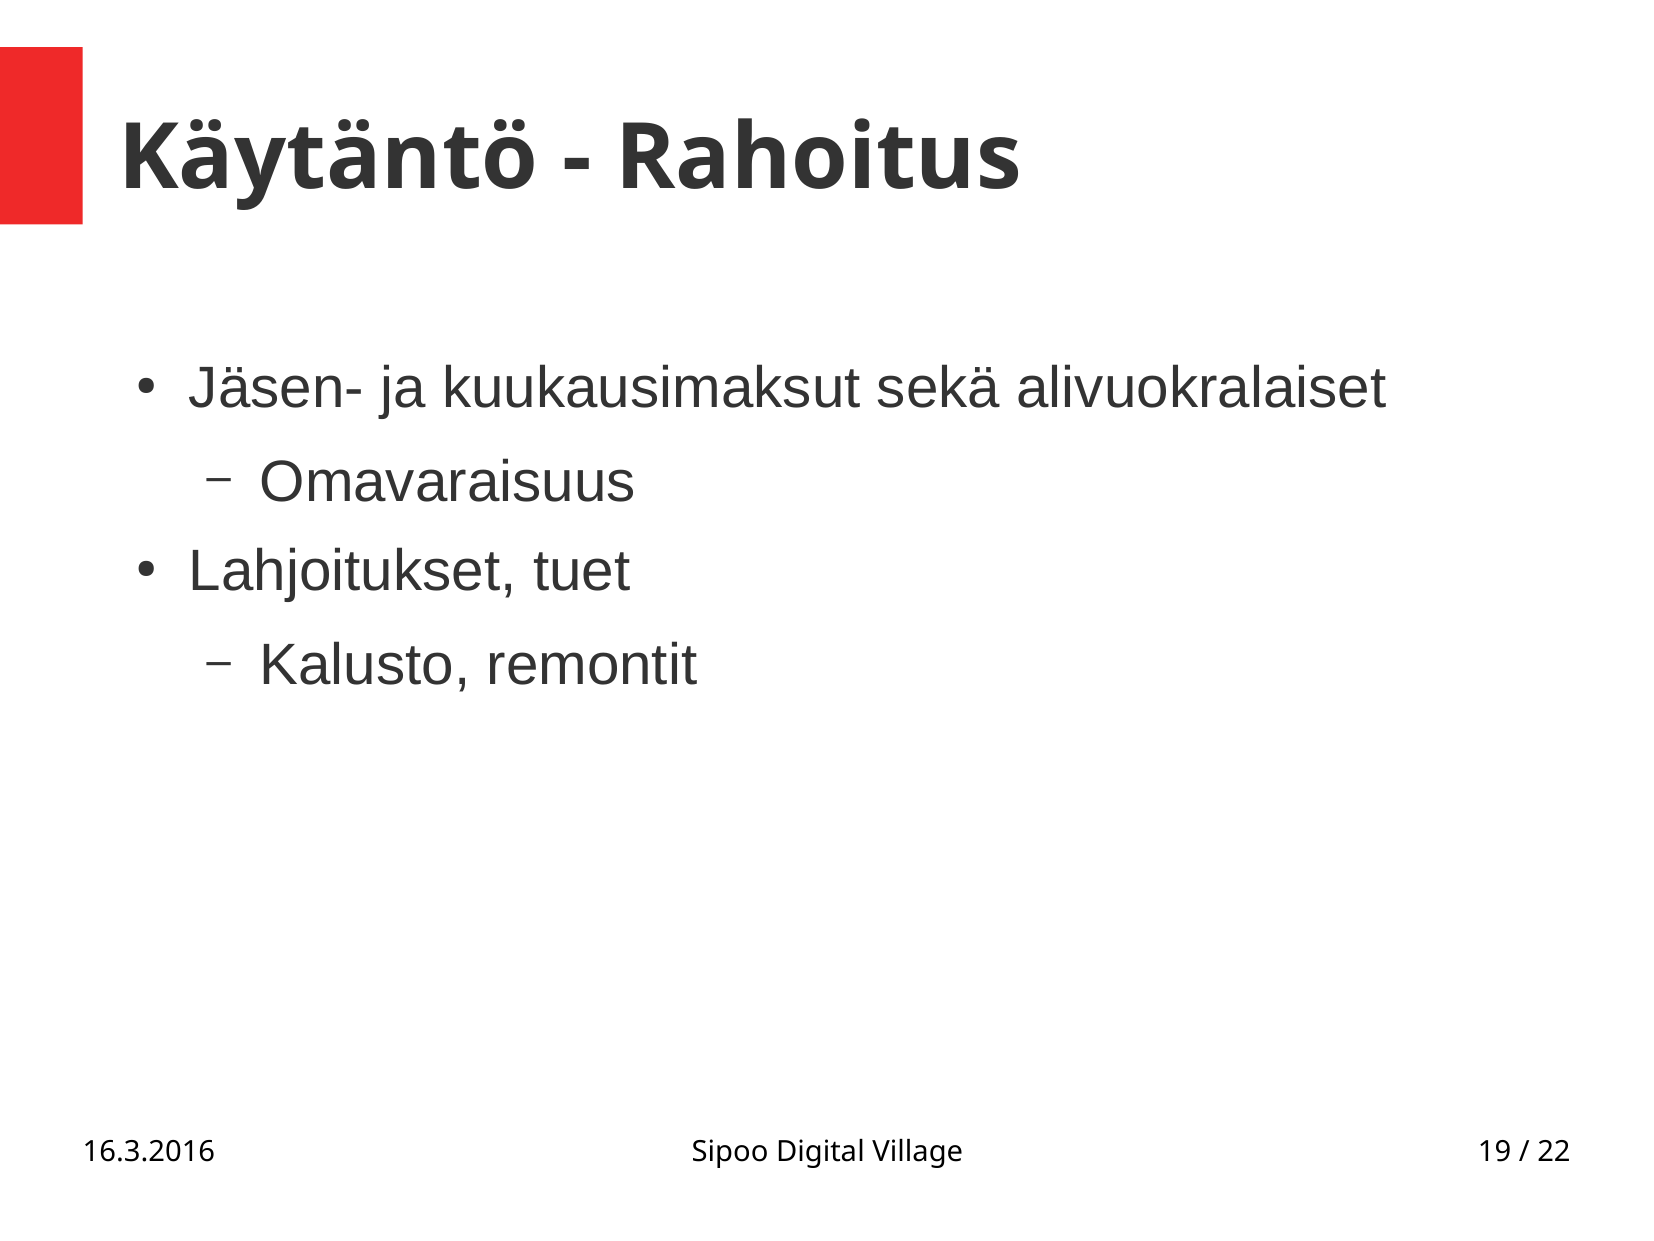

# Käytäntö - Rahoitus
Jäsen- ja kuukausimaksut sekä alivuokralaiset
Omavaraisuus
Lahjoitukset, tuet
Kalusto, remontit
19